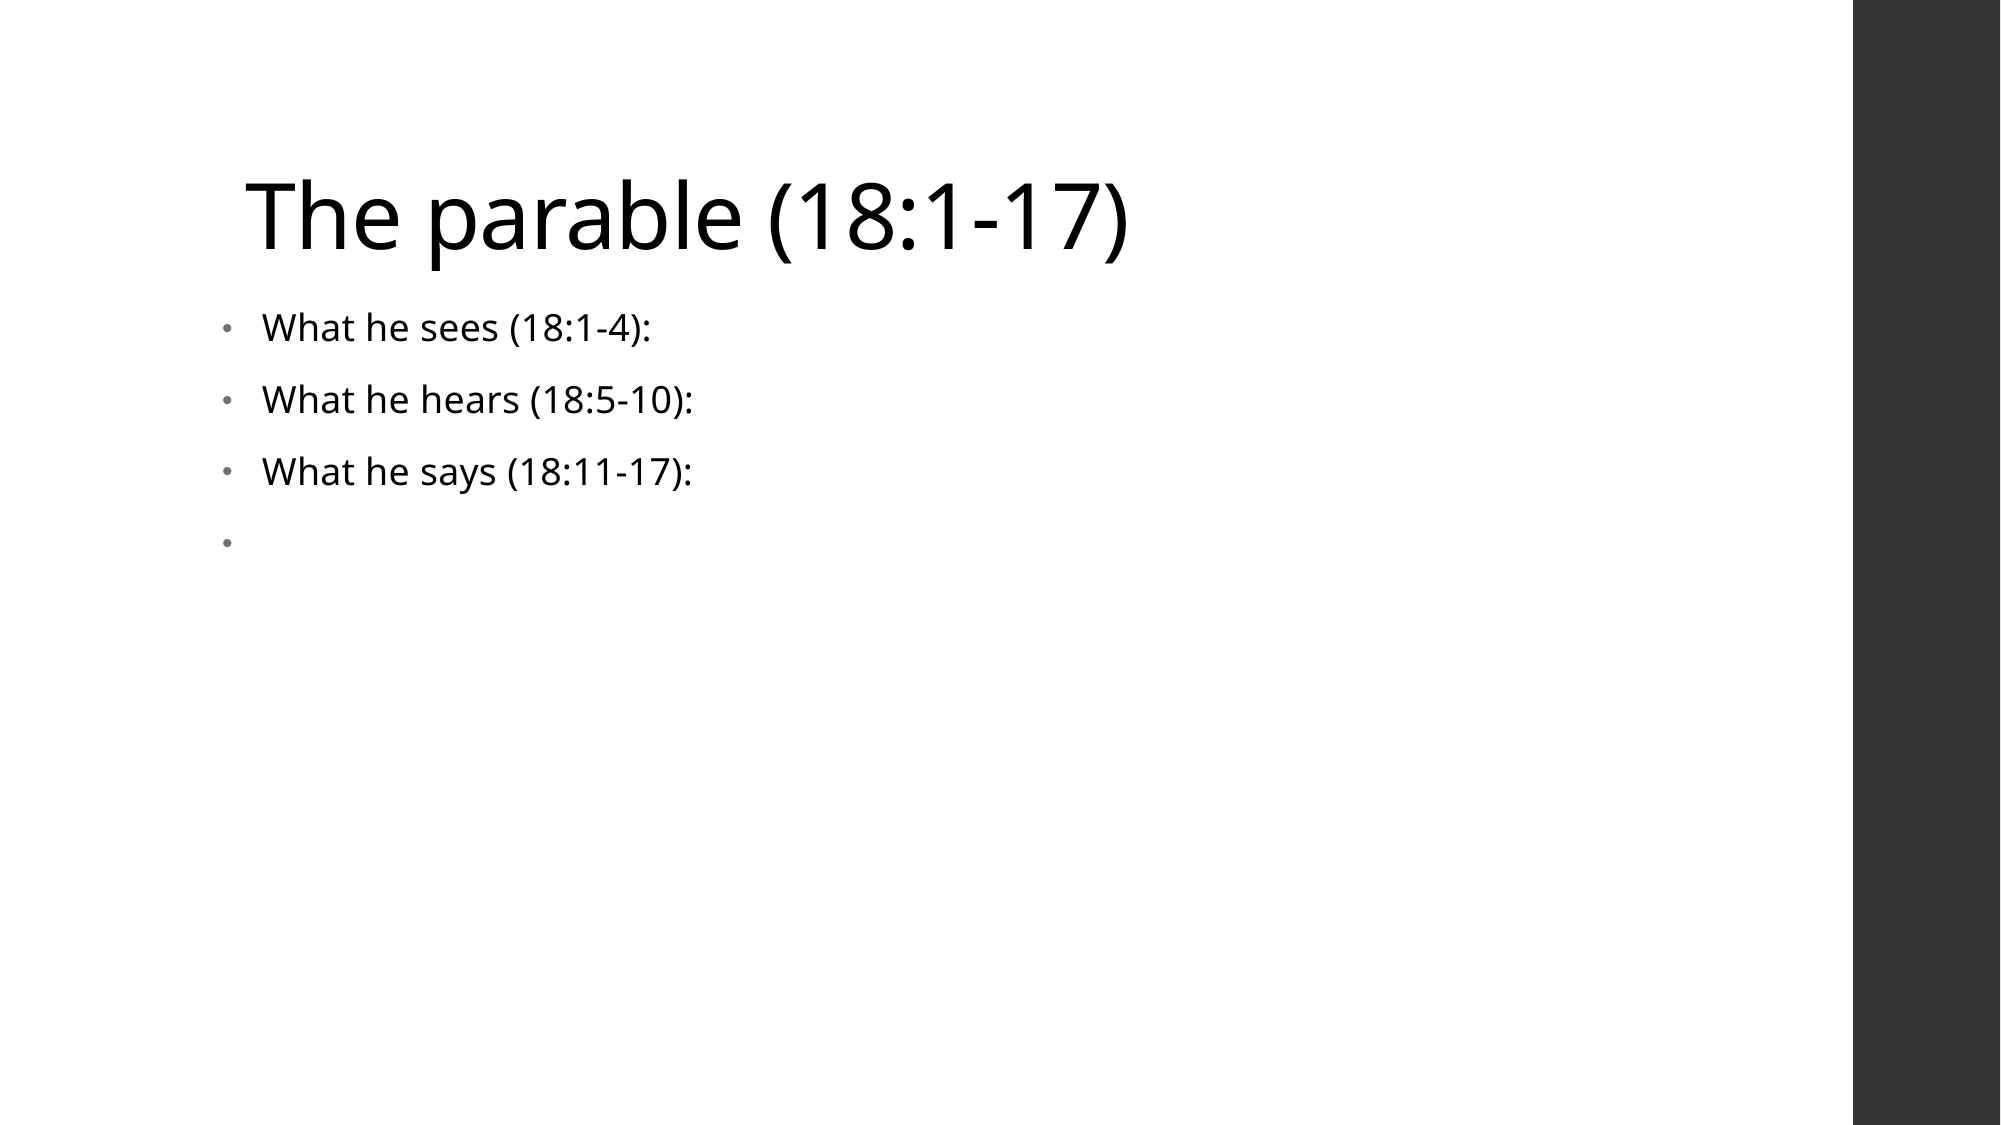

# The parable (18:1-17)
 What he sees (18:1-4):
 What he hears (18:5-10):
 What he says (18:11-17):